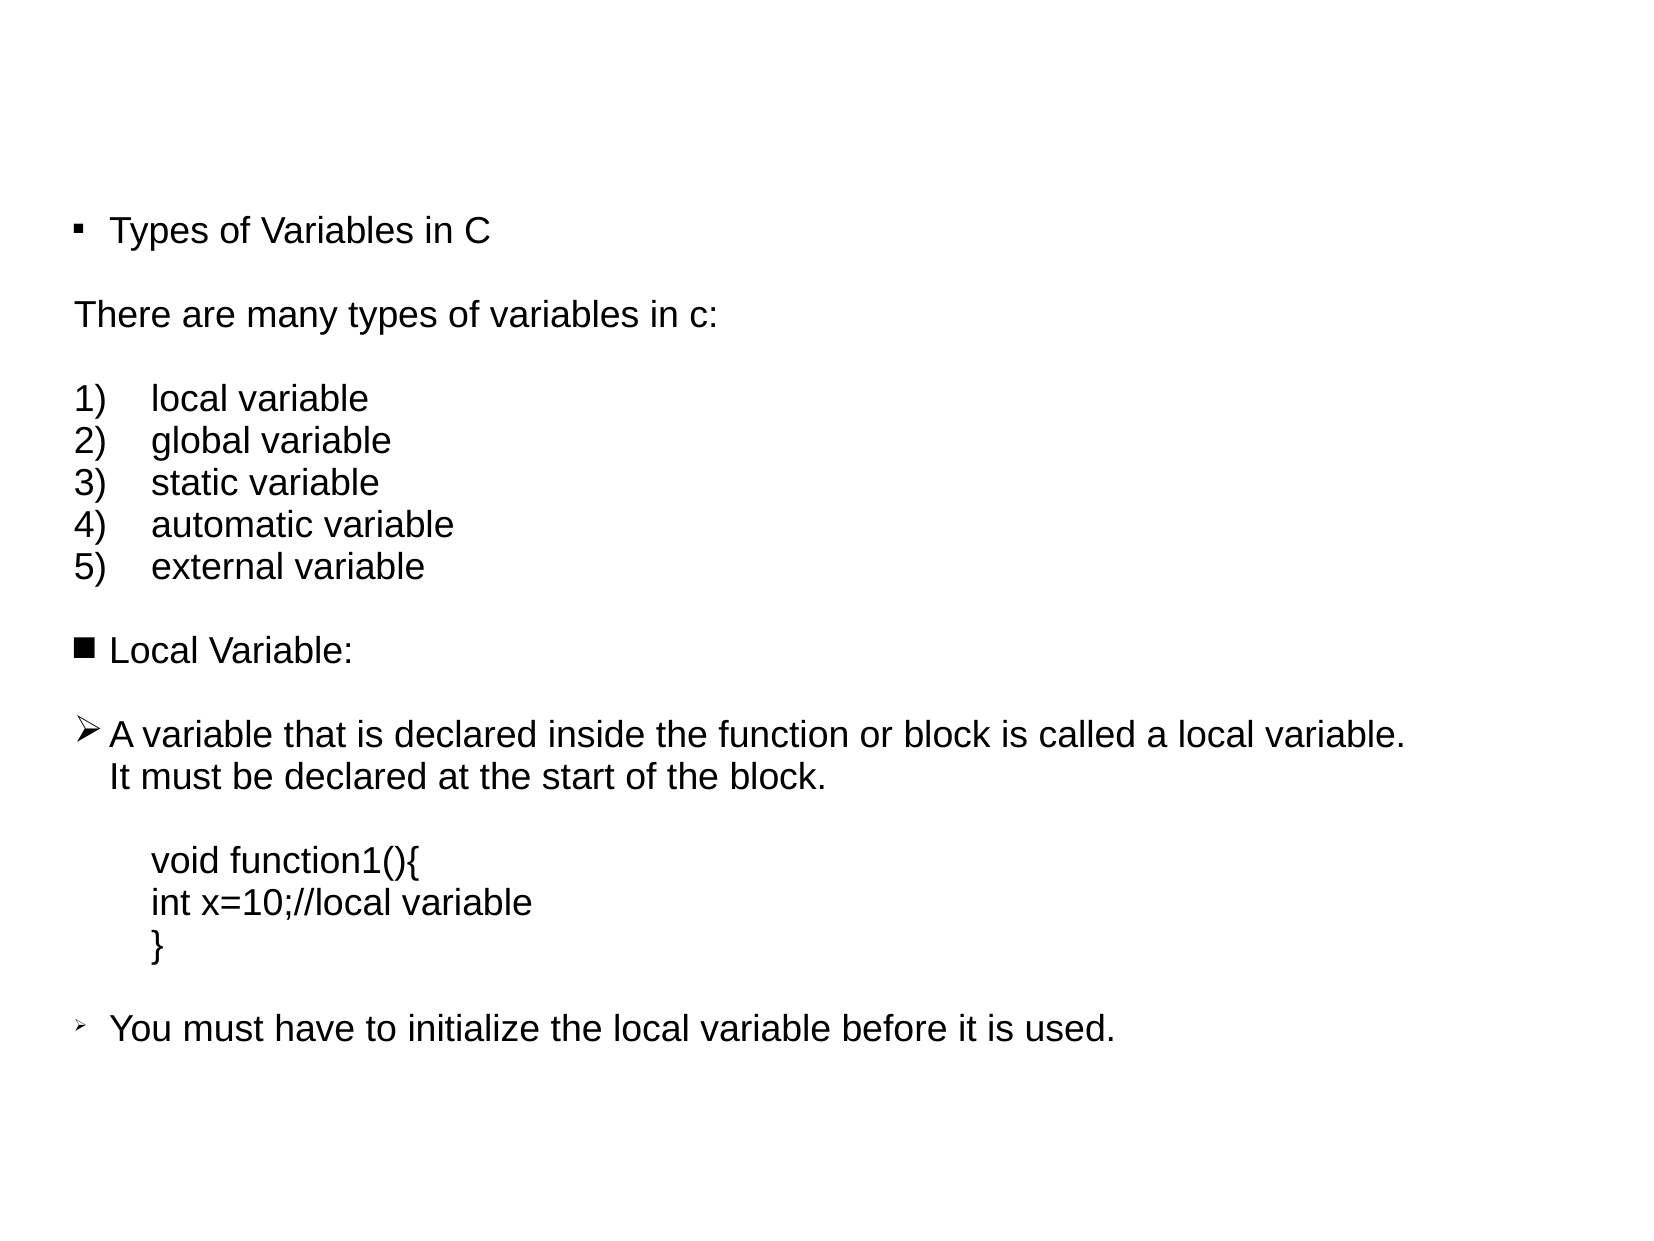

Types of Variables in C
There are many types of variables in c:
 local variable
 global variable
 static variable
 automatic variable
 external variable
Local Variable:
A variable that is declared inside the function or block is called a local variable.
It must be declared at the start of the block.
 void function1(){
 int x=10;//local variable
 }
You must have to initialize the local variable before it is used.